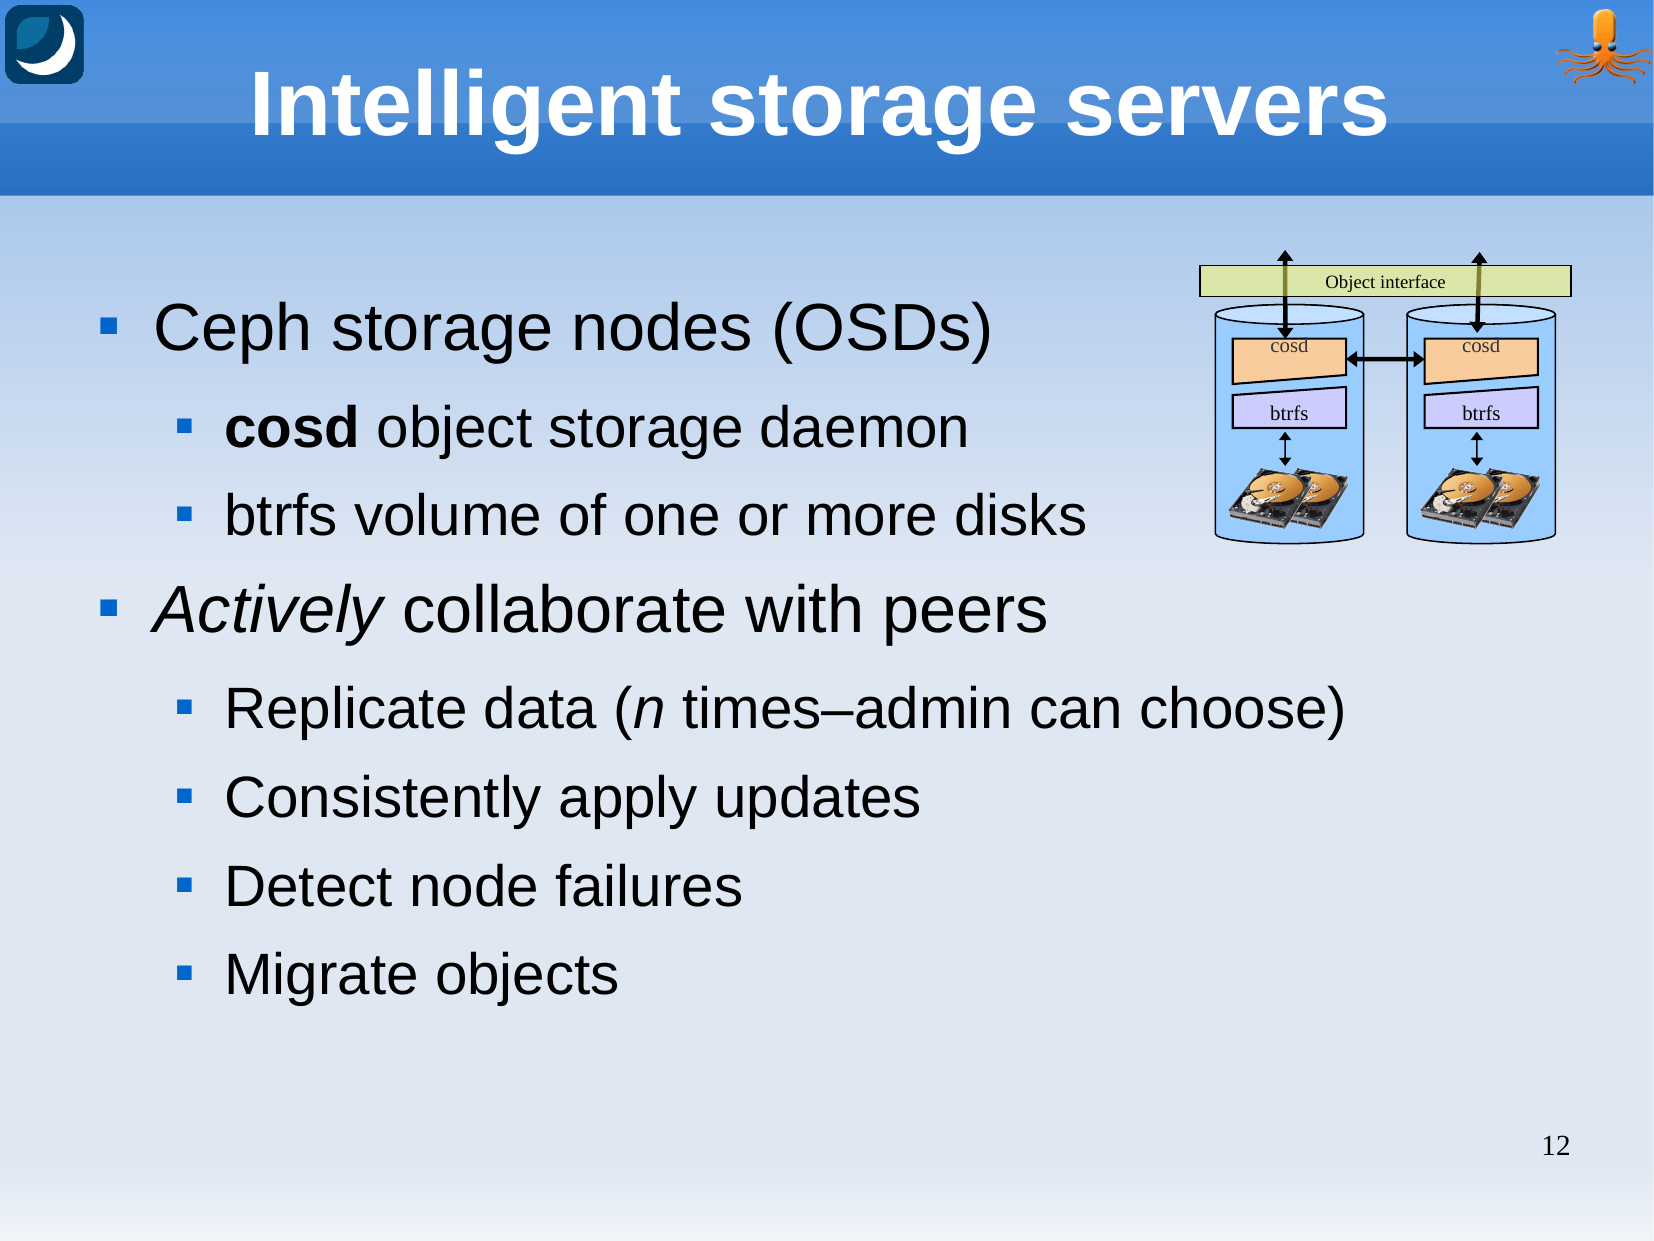

# Intelligent storage servers
Object interface
Ceph storage nodes (OSDs)
cosd object storage daemon
btrfs volume of one or more disks
Actively collaborate with peers
Replicate data (n times–admin can choose)
Consistently apply updates
Detect node failures
Migrate objects
cosd
cosd
btrfs
btrfs
12